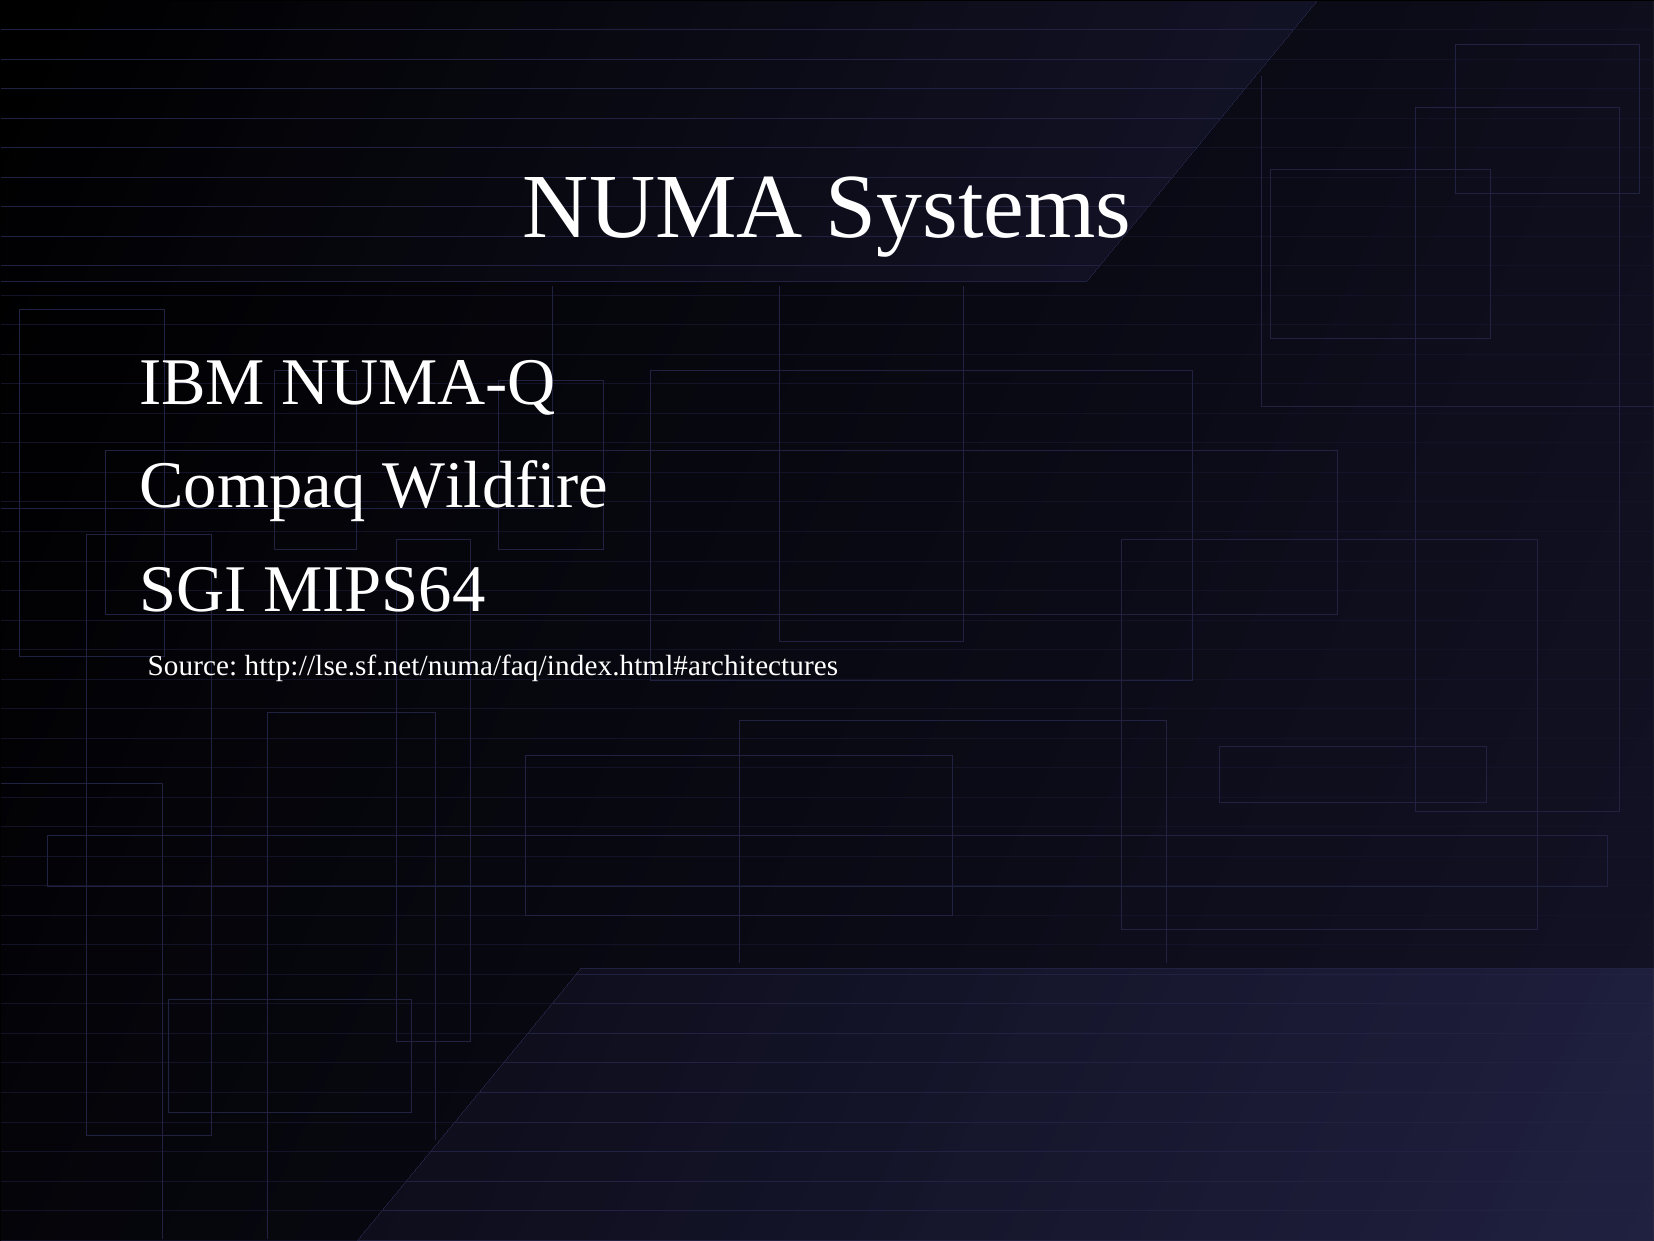

# NUMA Systems
IBM NUMA-Q
Compaq Wildfire
SGI MIPS64
Source: http://lse.sf.net/numa/faq/index.html#architectures